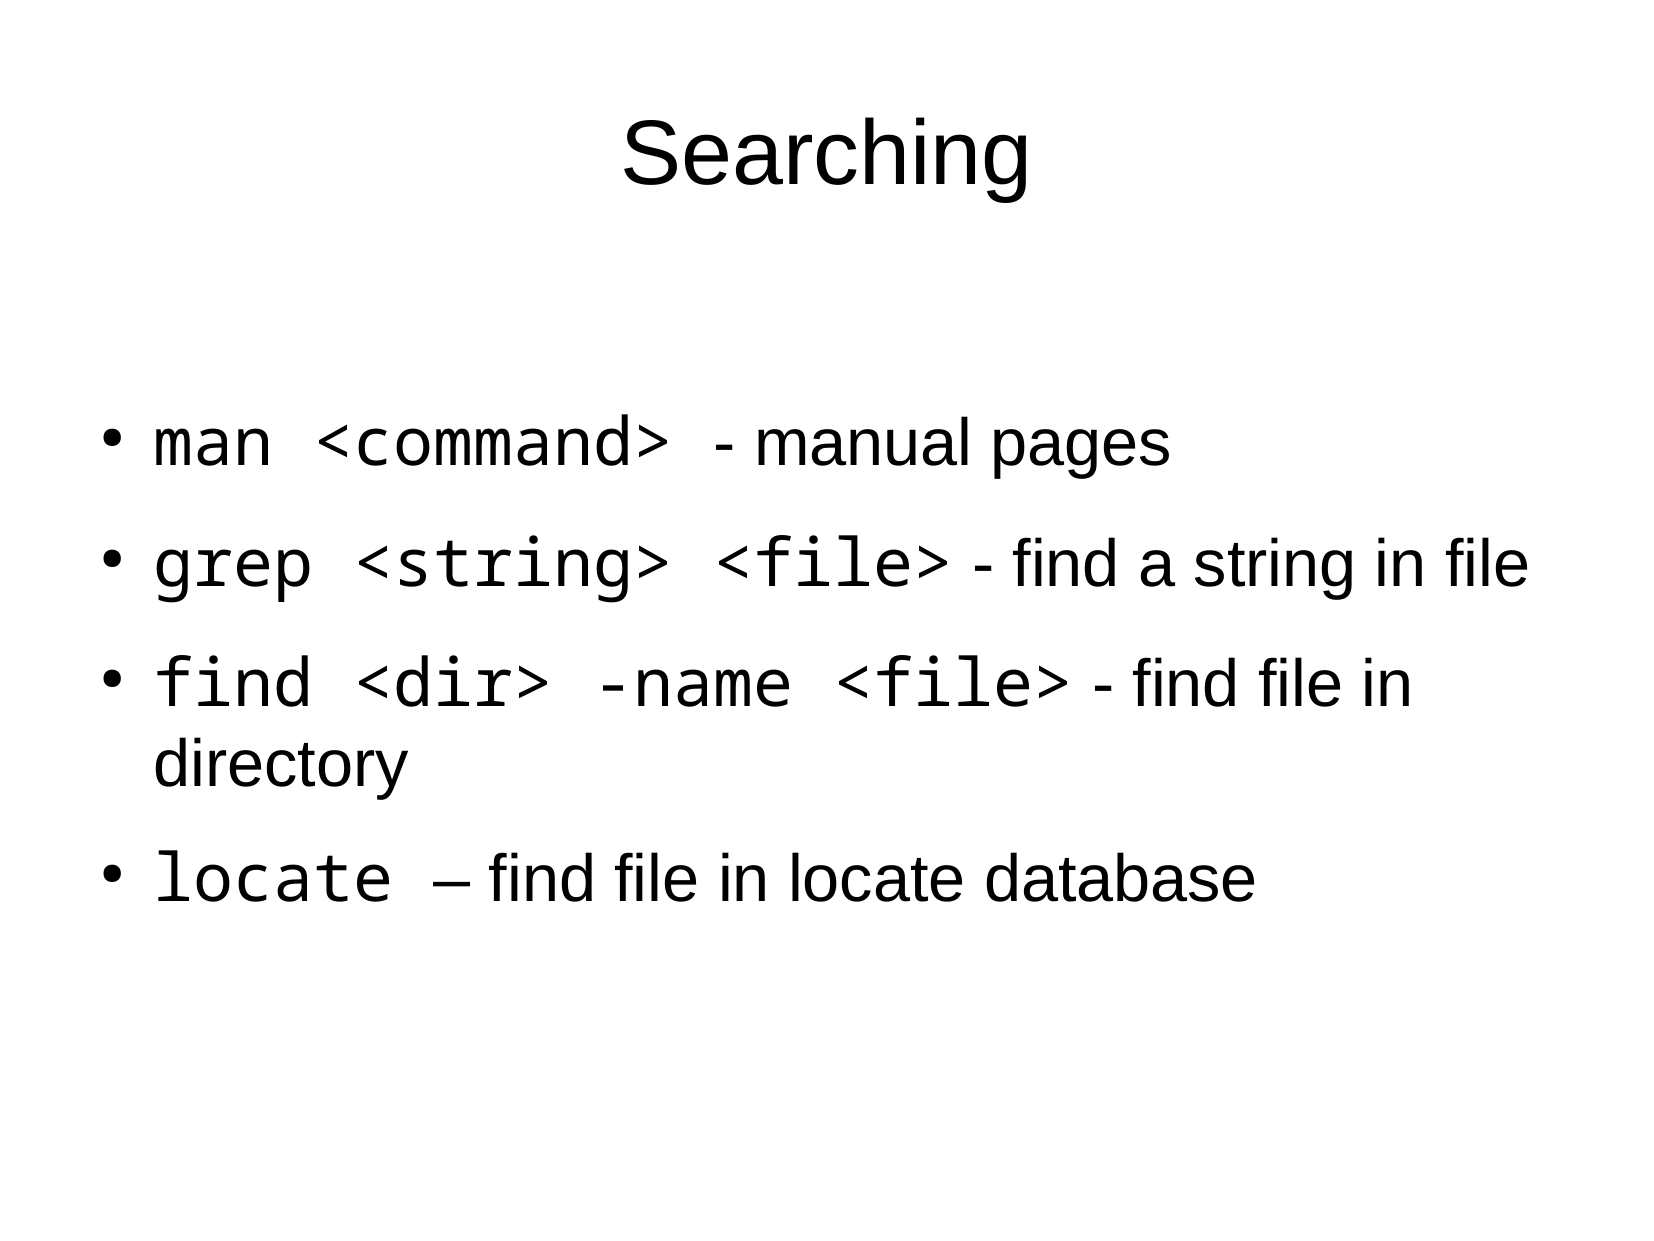

# Searching
man <command> - manual pages
grep <string> <file> - find a string in file
find <dir> -name <file> - find file in directory
locate – find file in locate database